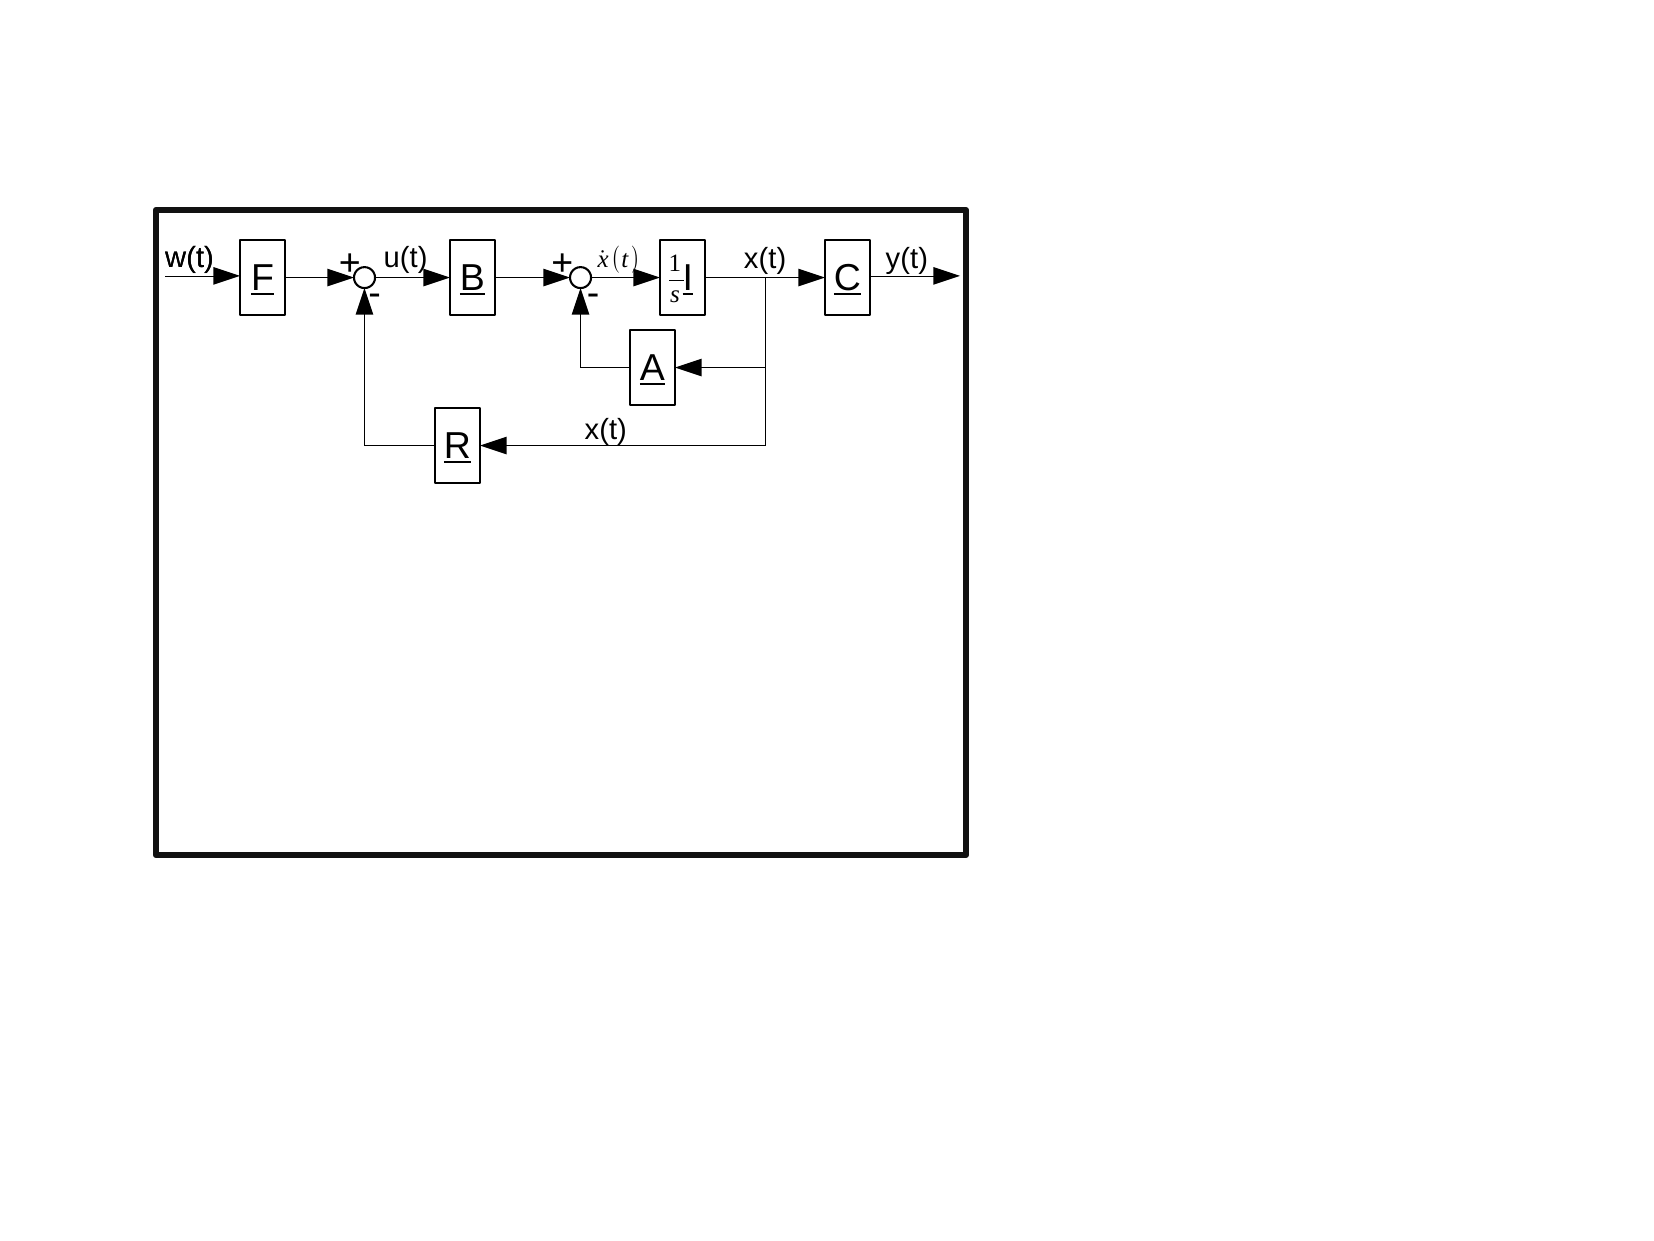

w(t)
w(t)
+
u(t)
+
x(t)
y(t)
F
B
 I
C
-
-
A
x(t)
R